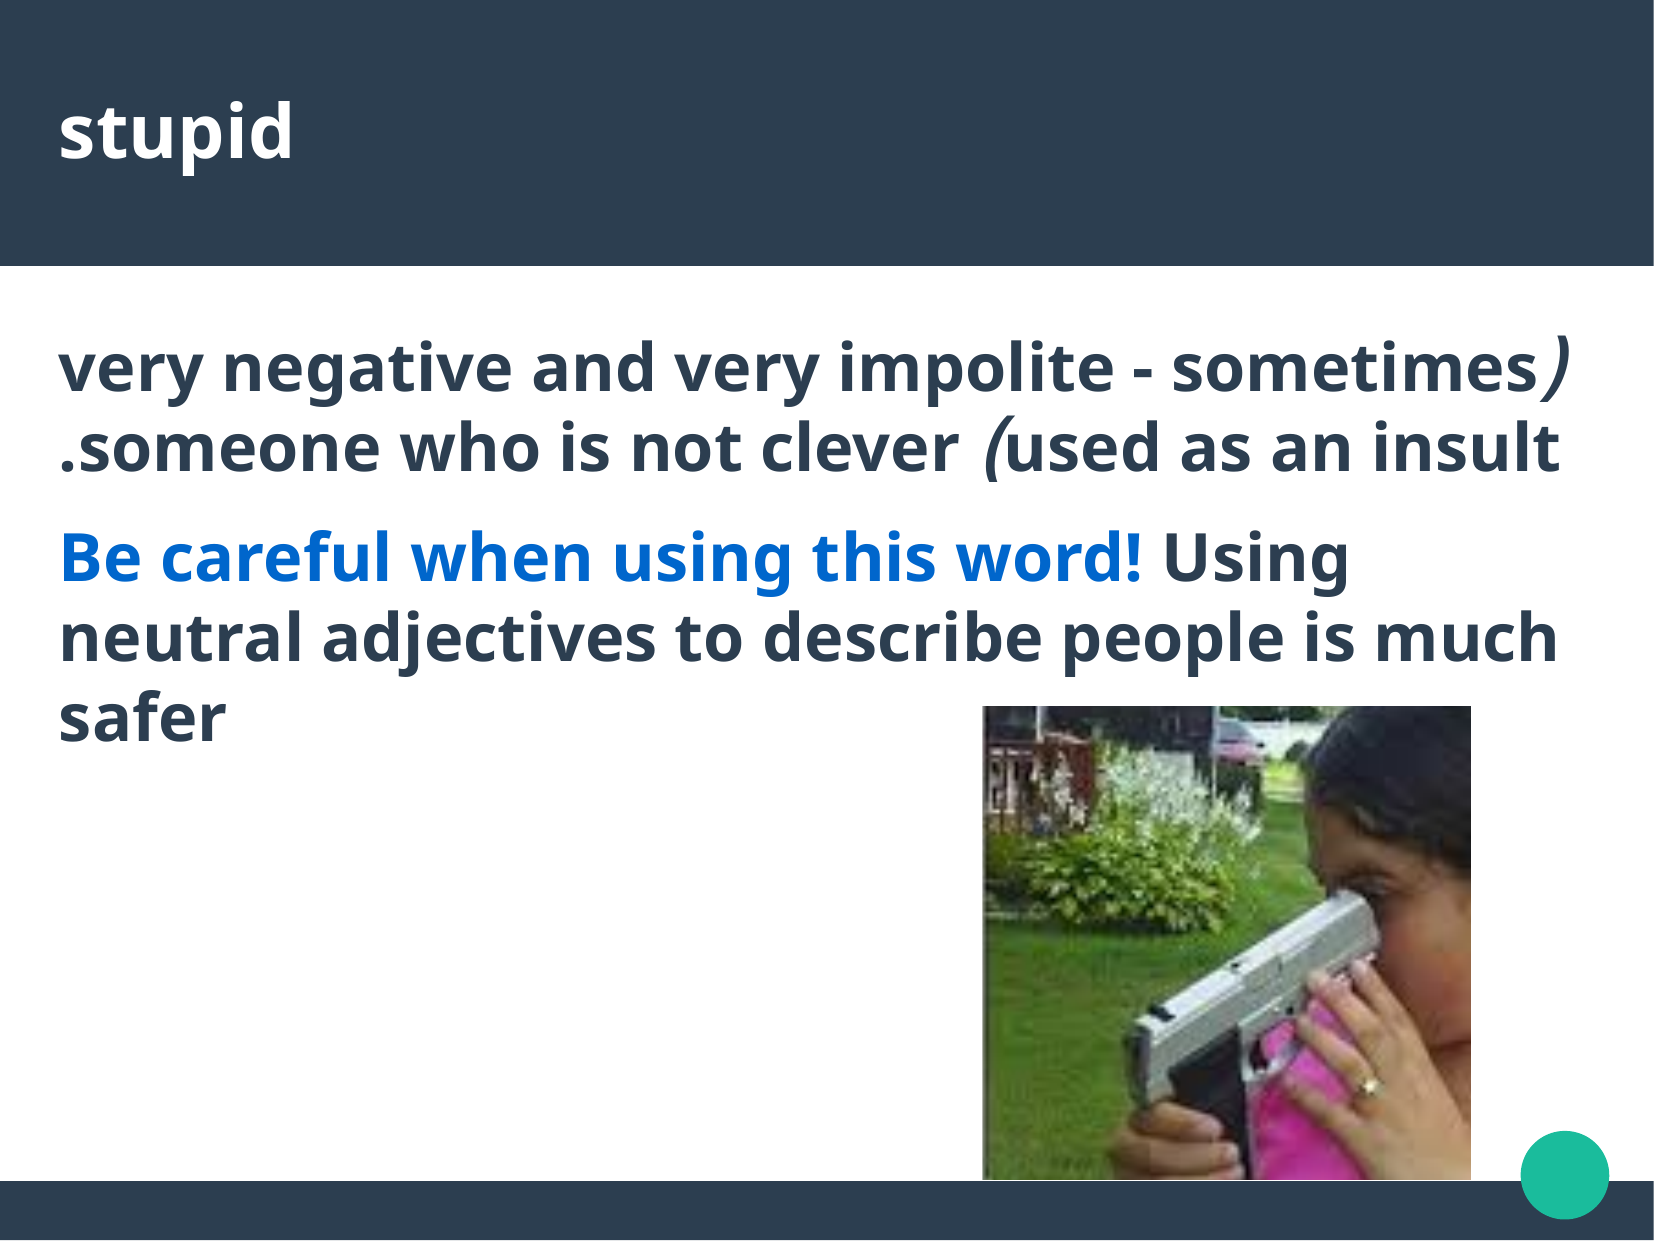

# stupid
(very negative and very impolite - sometimes used as an insult) someone who is not clever.
Be careful when using this word! Using neutral adjectives to describe people is much safer